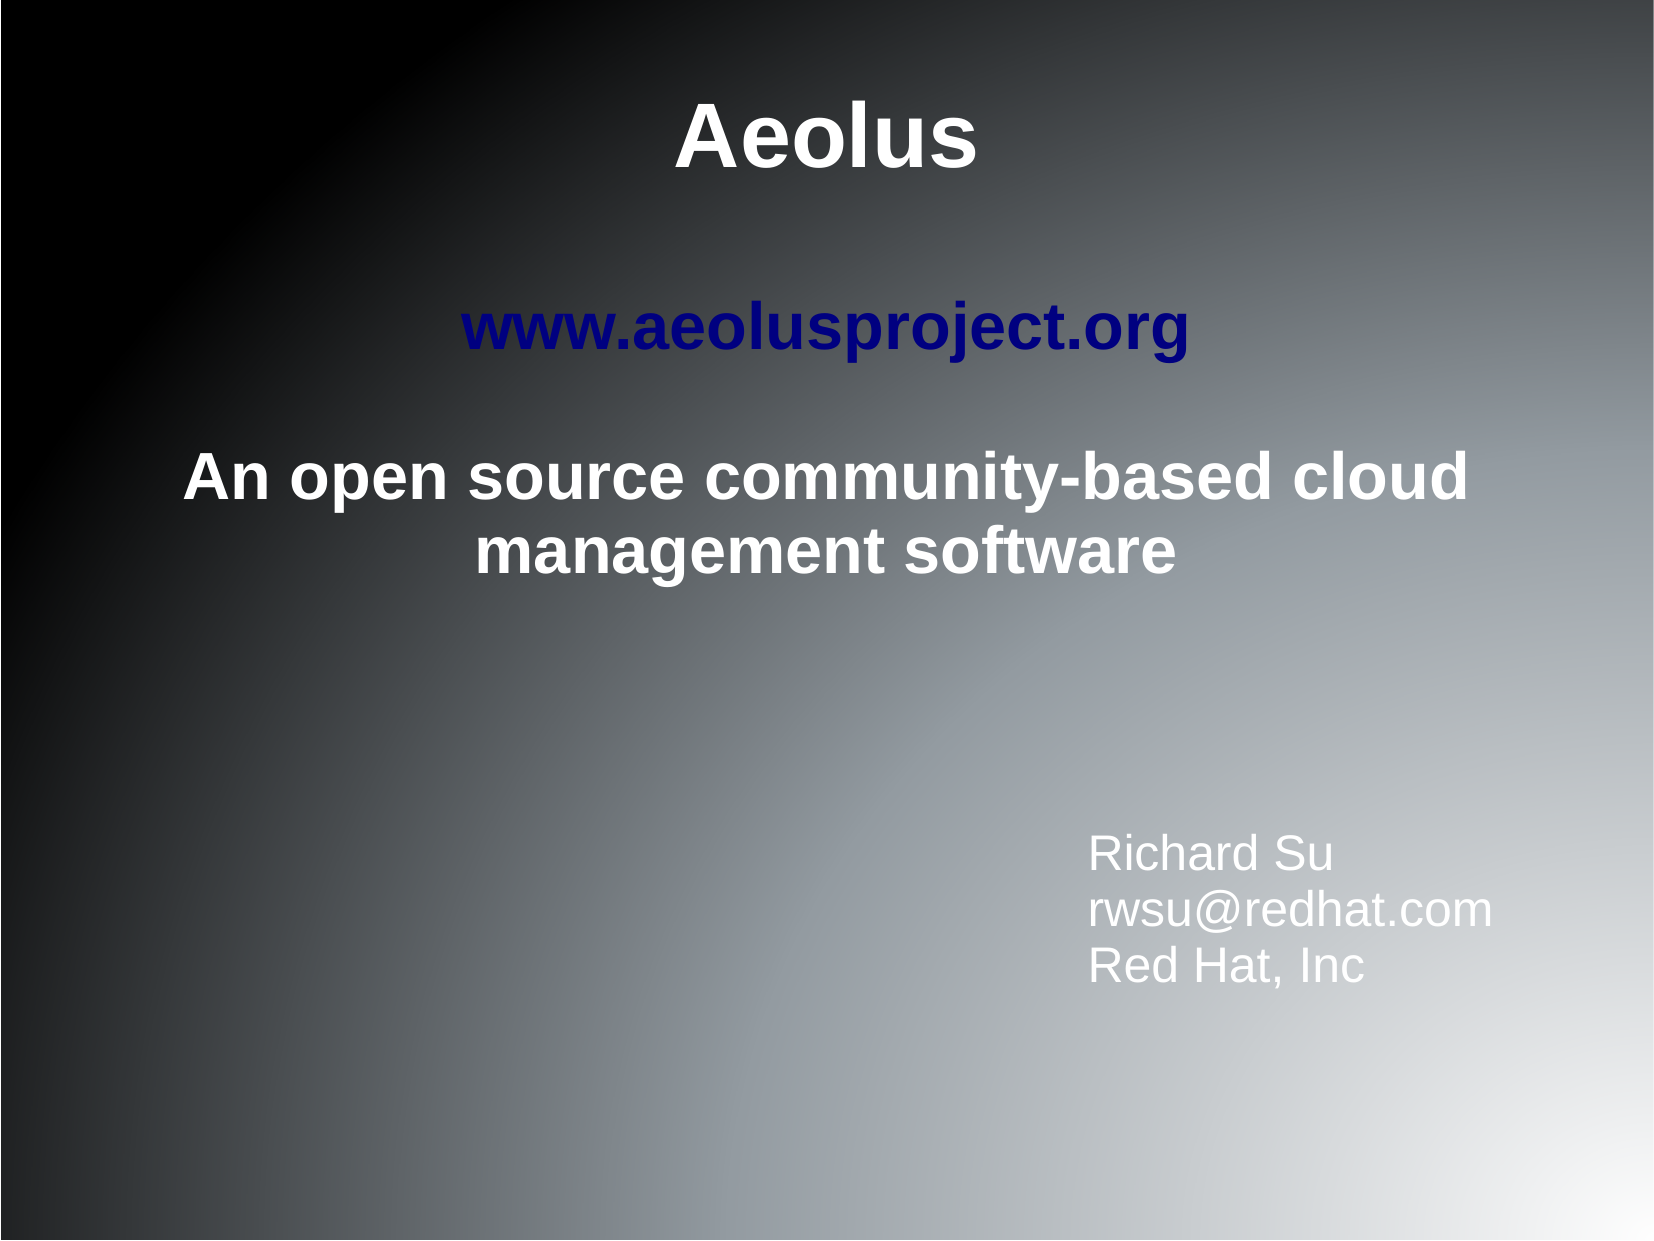

# Aeolus www.aeolusproject.org An open source community-based cloud management software
Richard Su
rwsu@redhat.com
Red Hat, Inc